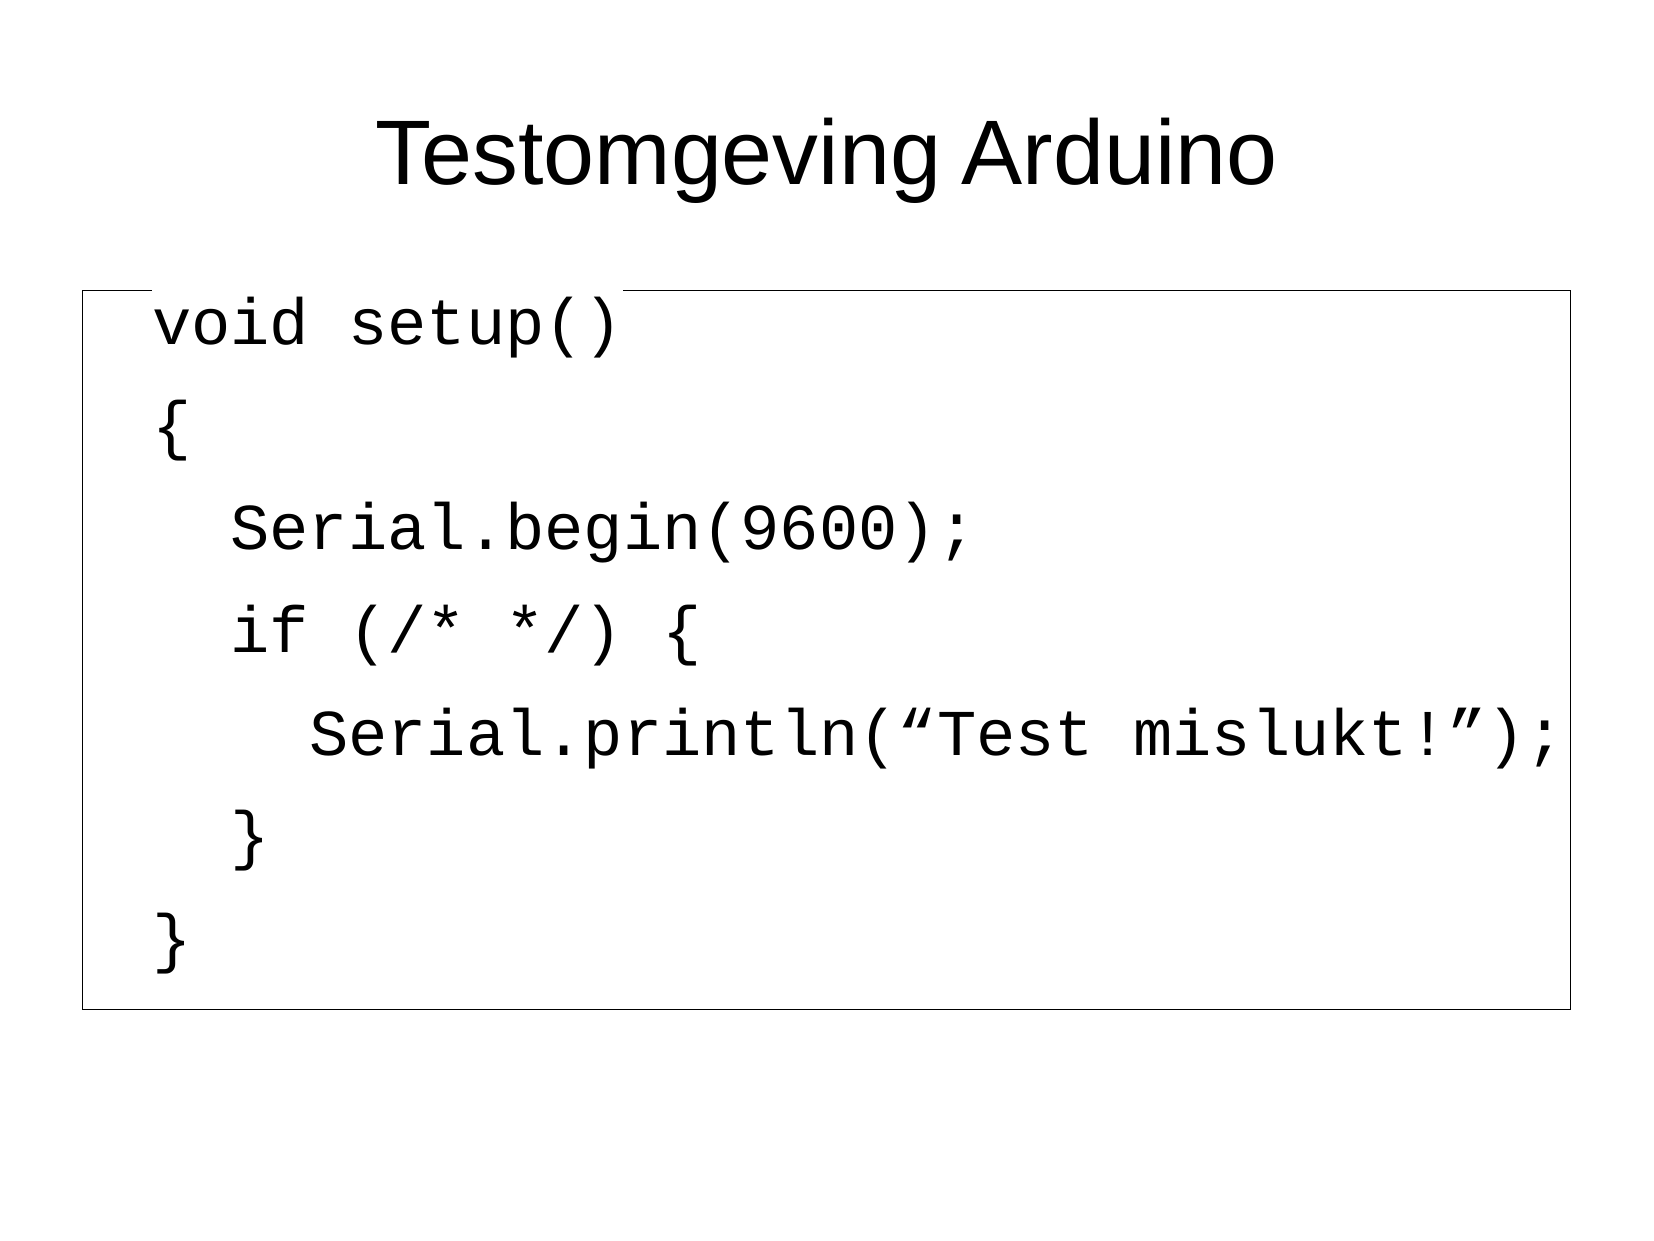

# Testomgeving Arduino
void setup()
{
 Serial.begin(9600);
 if (/* */) {
 Serial.println(“Test mislukt!”);
 }
}